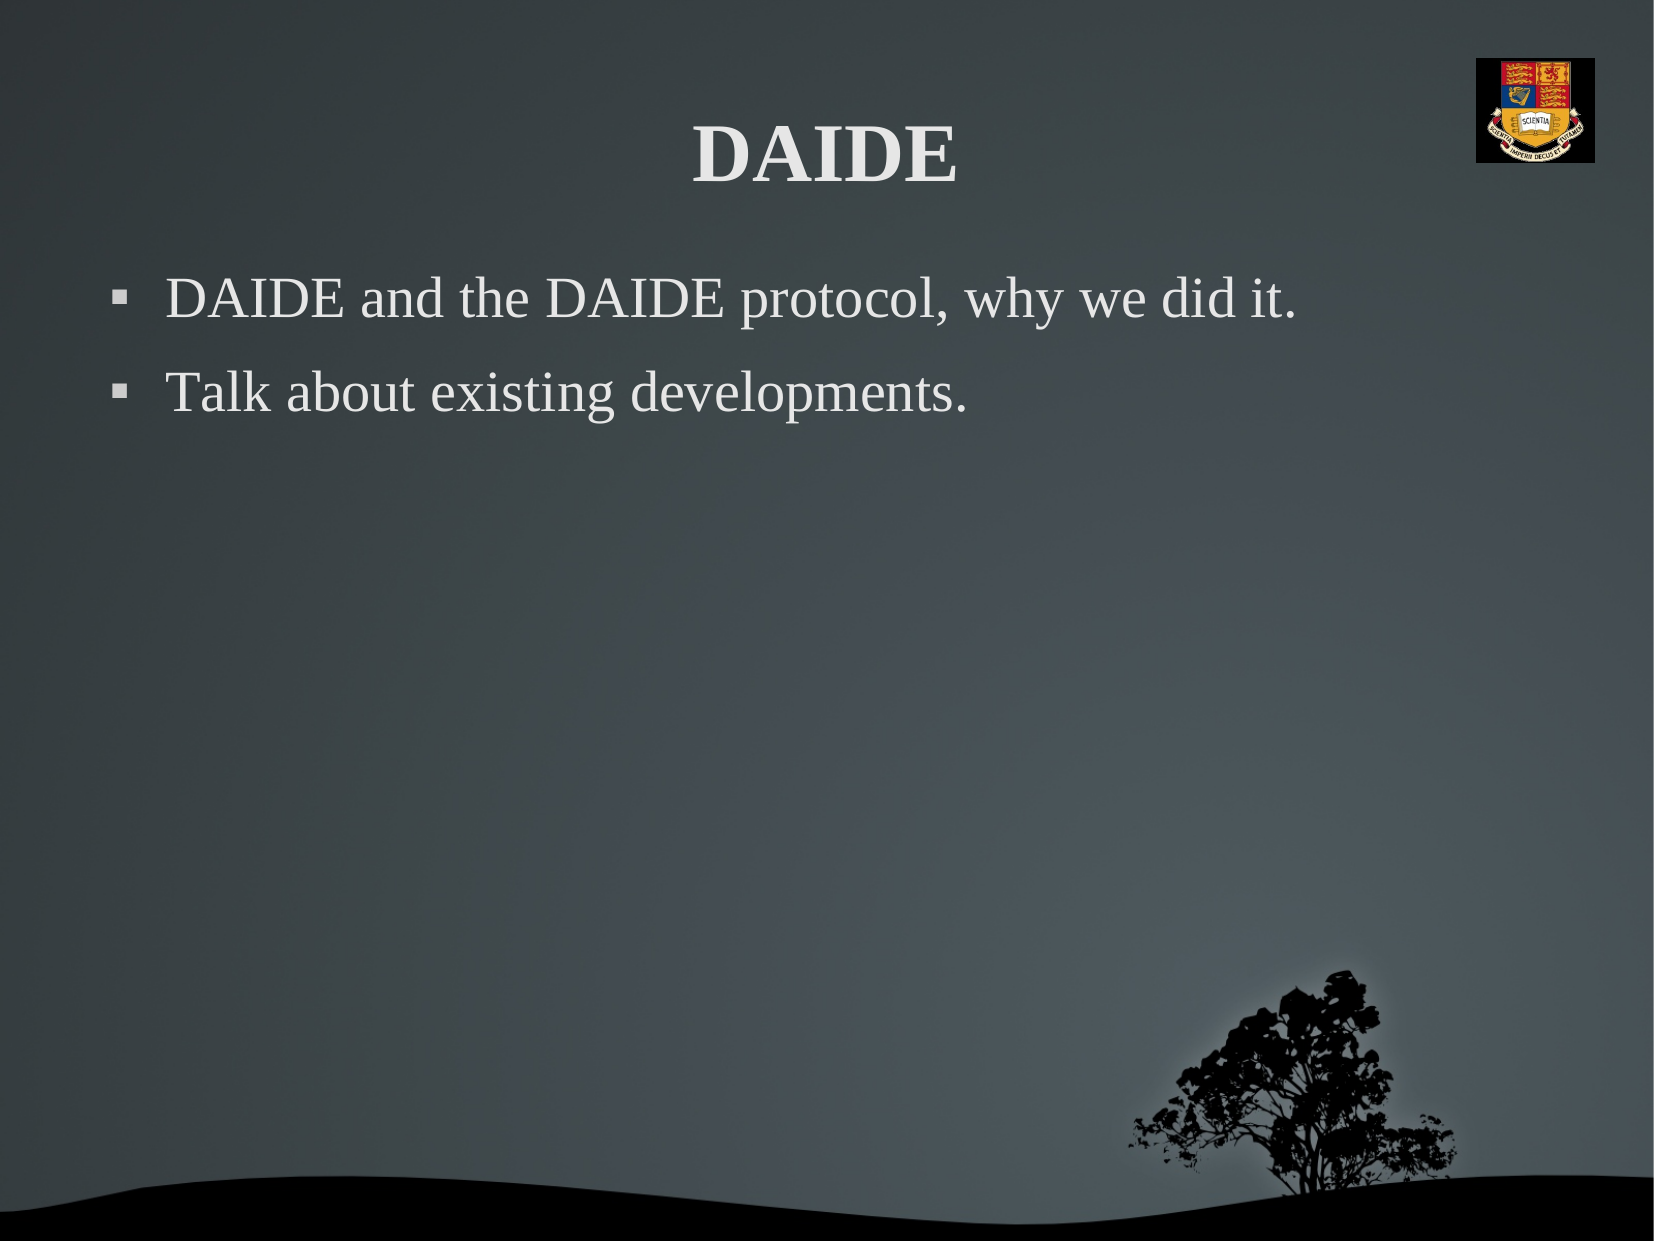

# DAIDE
DAIDE and the DAIDE protocol, why we did it.
Talk about existing developments.